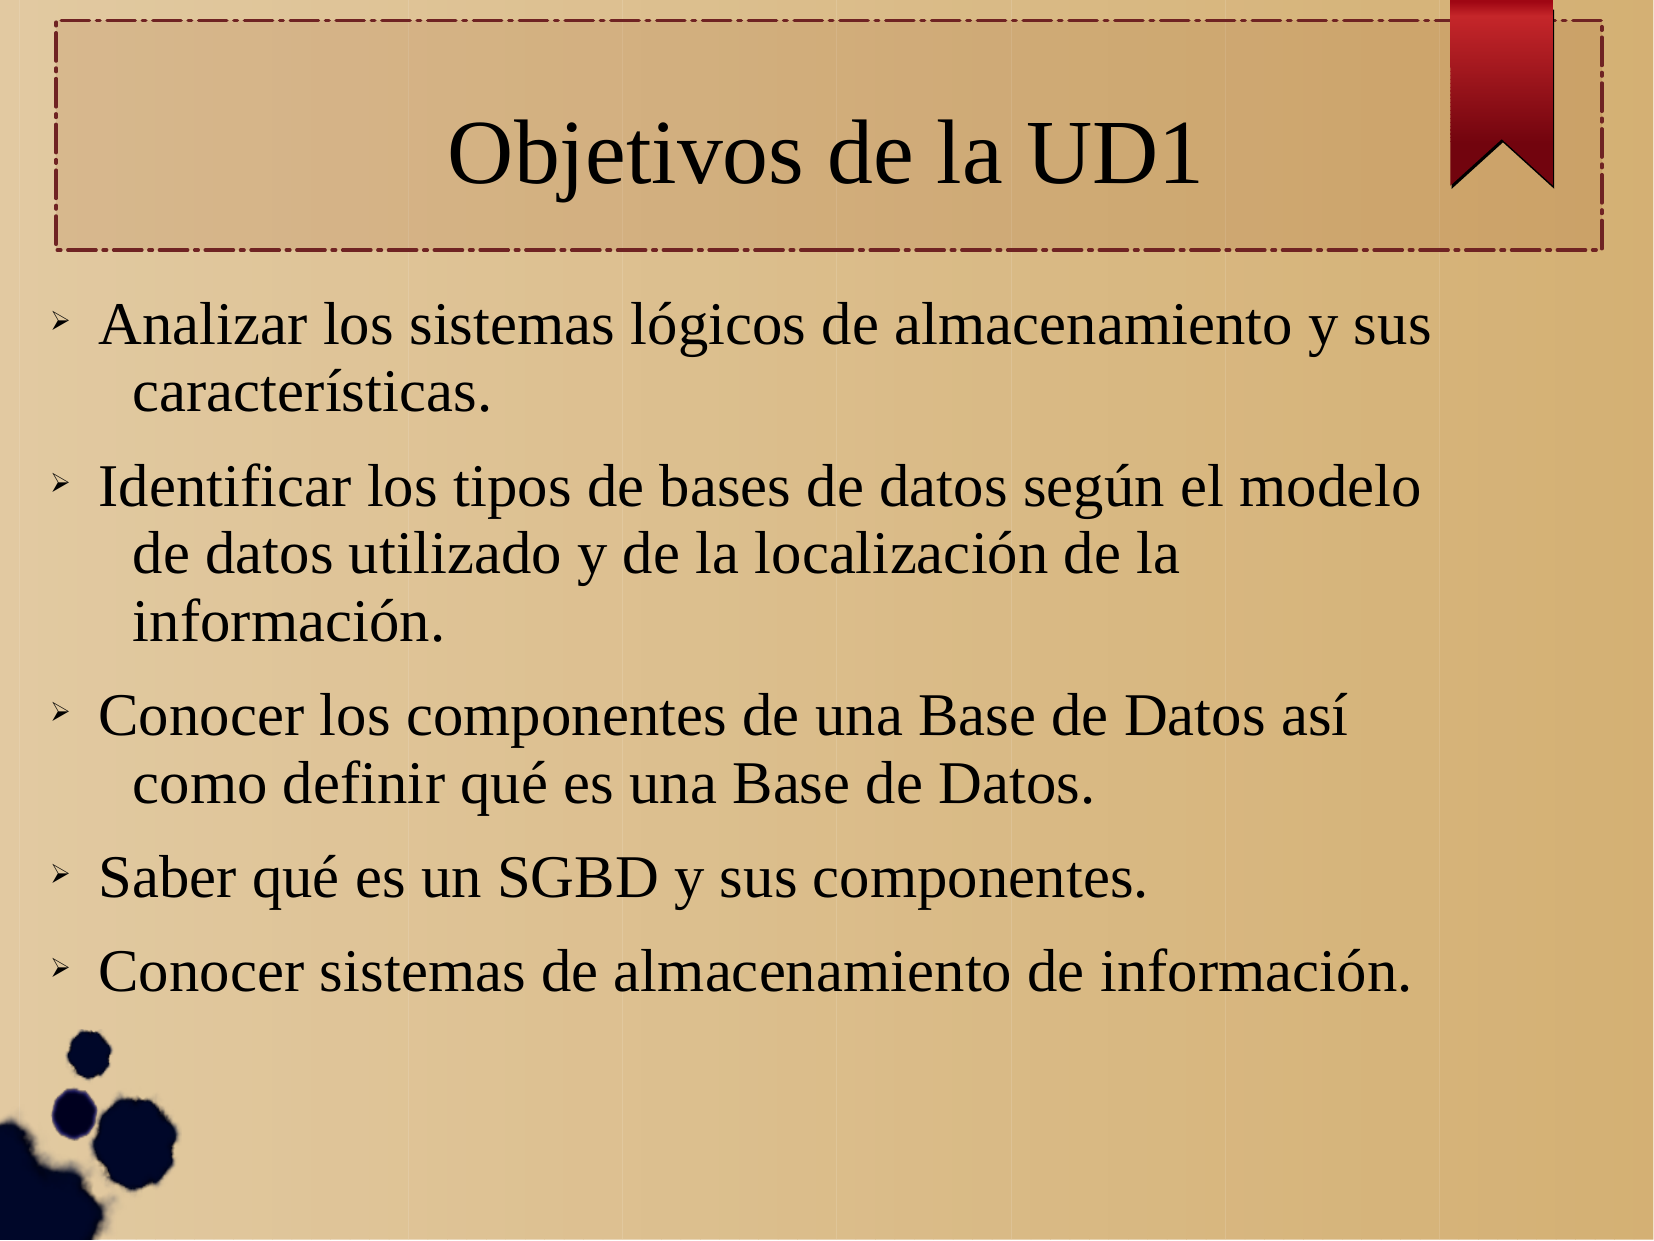

# Objetivos de la UD1
Analizar los sistemas lógicos de almacenamiento y sus características.
Identificar los tipos de bases de datos según el modelo de datos utilizado y de la localización de la información.
Conocer los componentes de una Base de Datos así como definir qué es una Base de Datos.
Saber qué es un SGBD y sus componentes.
Conocer sistemas de almacenamiento de información.